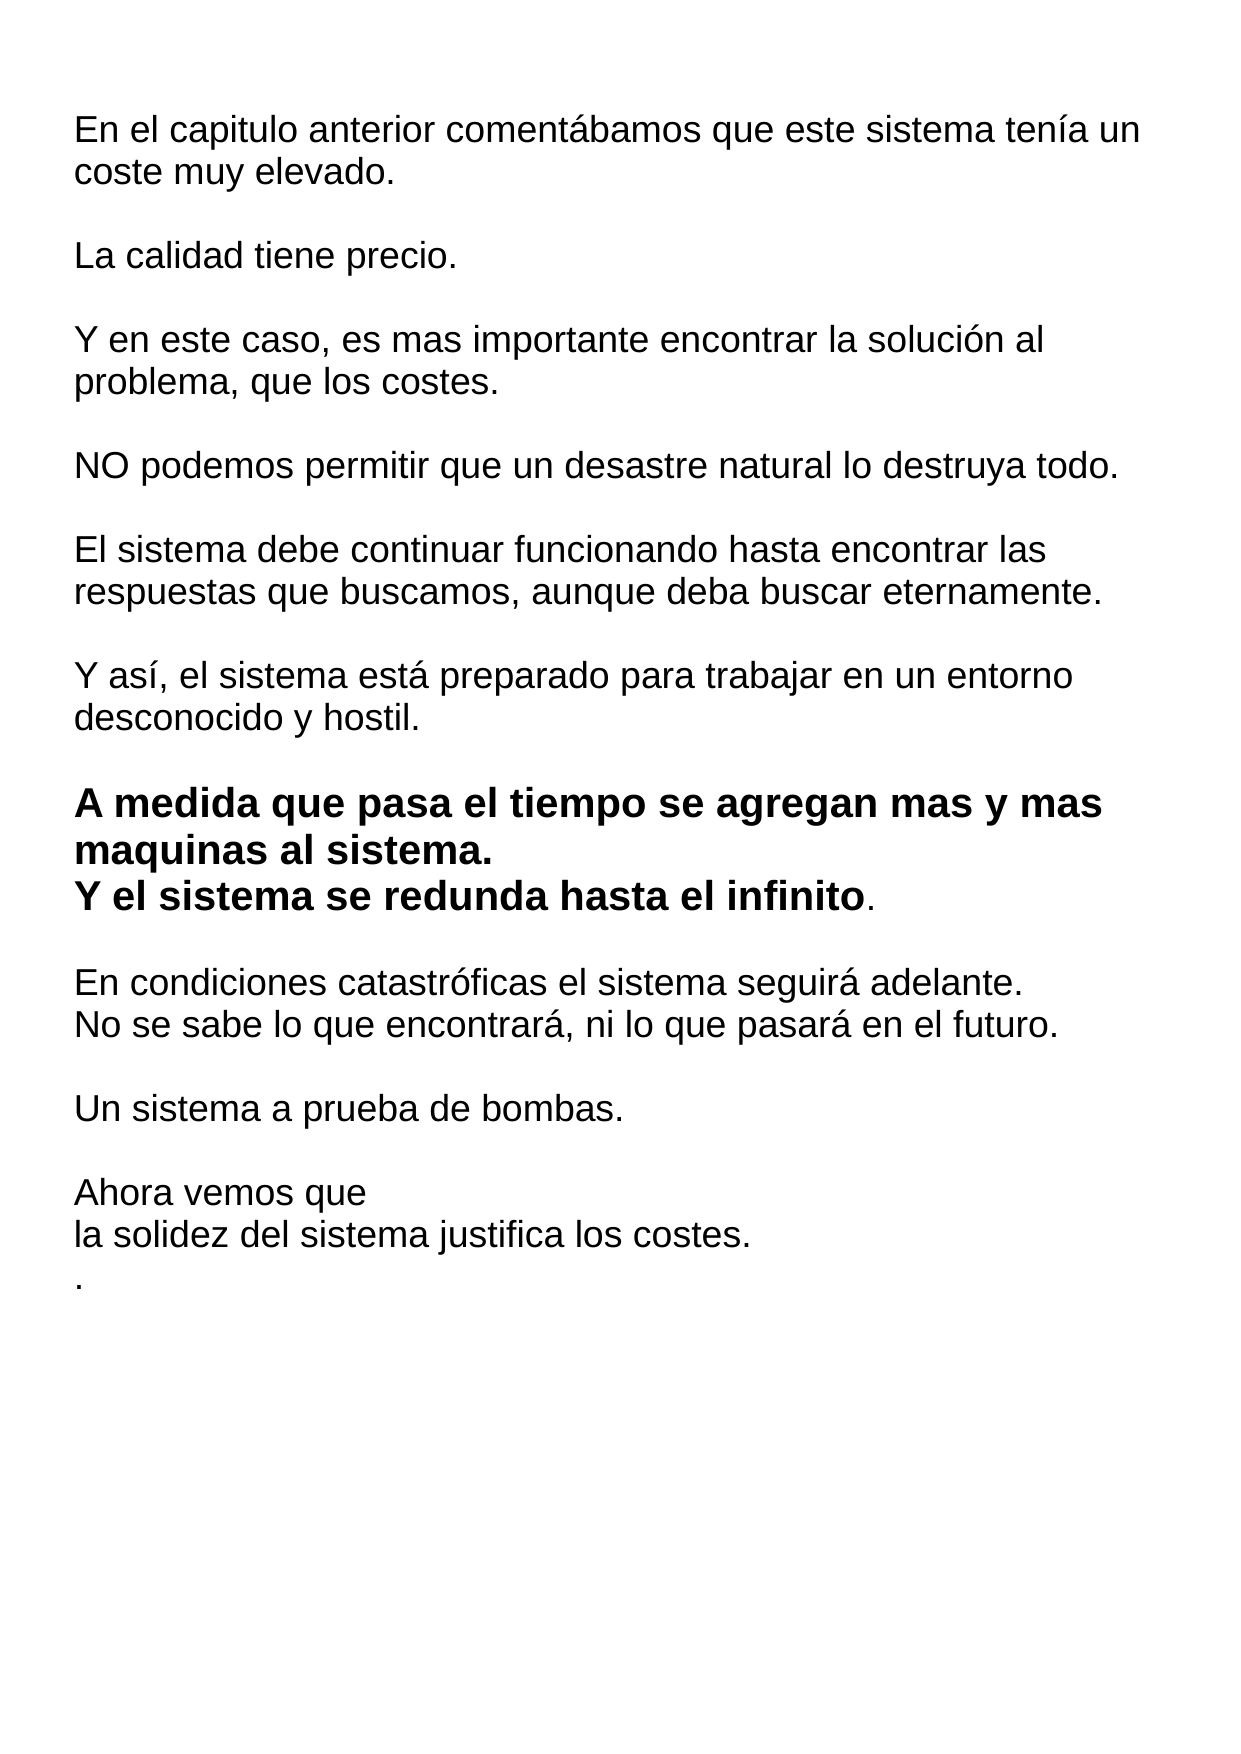

En el capitulo anterior comentábamos que este sistema tenía un coste muy elevado.
La calidad tiene precio.
Y en este caso, es mas importante encontrar la solución al problema, que los costes.
NO podemos permitir que un desastre natural lo destruya todo.
El sistema debe continuar funcionando hasta encontrar las respuestas que buscamos, aunque deba buscar eternamente.
Y así, el sistema está preparado para trabajar en un entorno desconocido y hostil.
A medida que pasa el tiempo se agregan mas y mas maquinas al sistema.
Y el sistema se redunda hasta el infinito.
En condiciones catastróficas el sistema seguirá adelante.
No se sabe lo que encontrará, ni lo que pasará en el futuro.
Un sistema a prueba de bombas.
Ahora vemos que
la solidez del sistema justifica los costes.
.